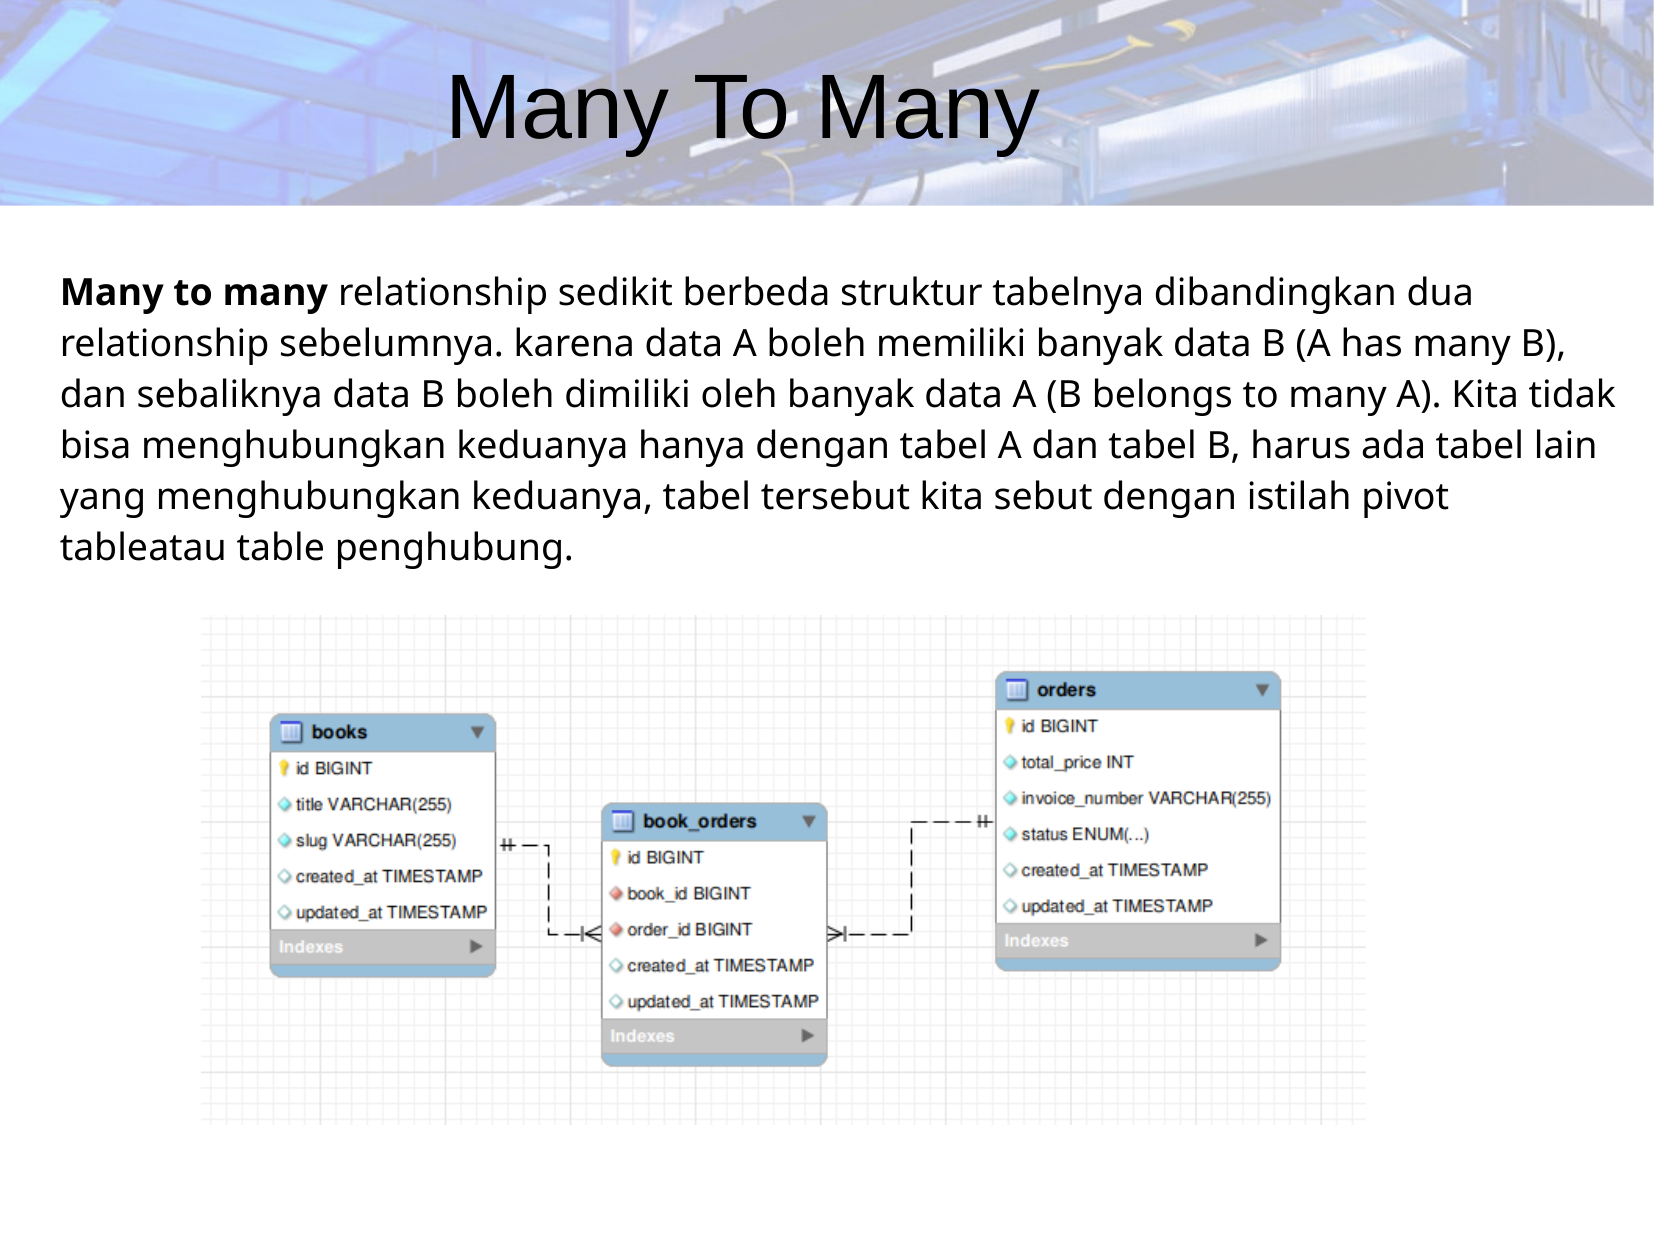

# Many To Many
Many to many relationship sedikit berbeda struktur tabelnya dibandingkan dua relationship sebelumnya. karena data A boleh memiliki banyak data B (A has many B), dan sebaliknya data B boleh dimiliki oleh banyak data A (B belongs to many A). Kita tidak bisa menghubungkan keduanya hanya dengan tabel A dan tabel B, harus ada tabel lain yang menghubungkan keduanya, tabel tersebut kita sebut dengan istilah pivot tableatau table penghubung.